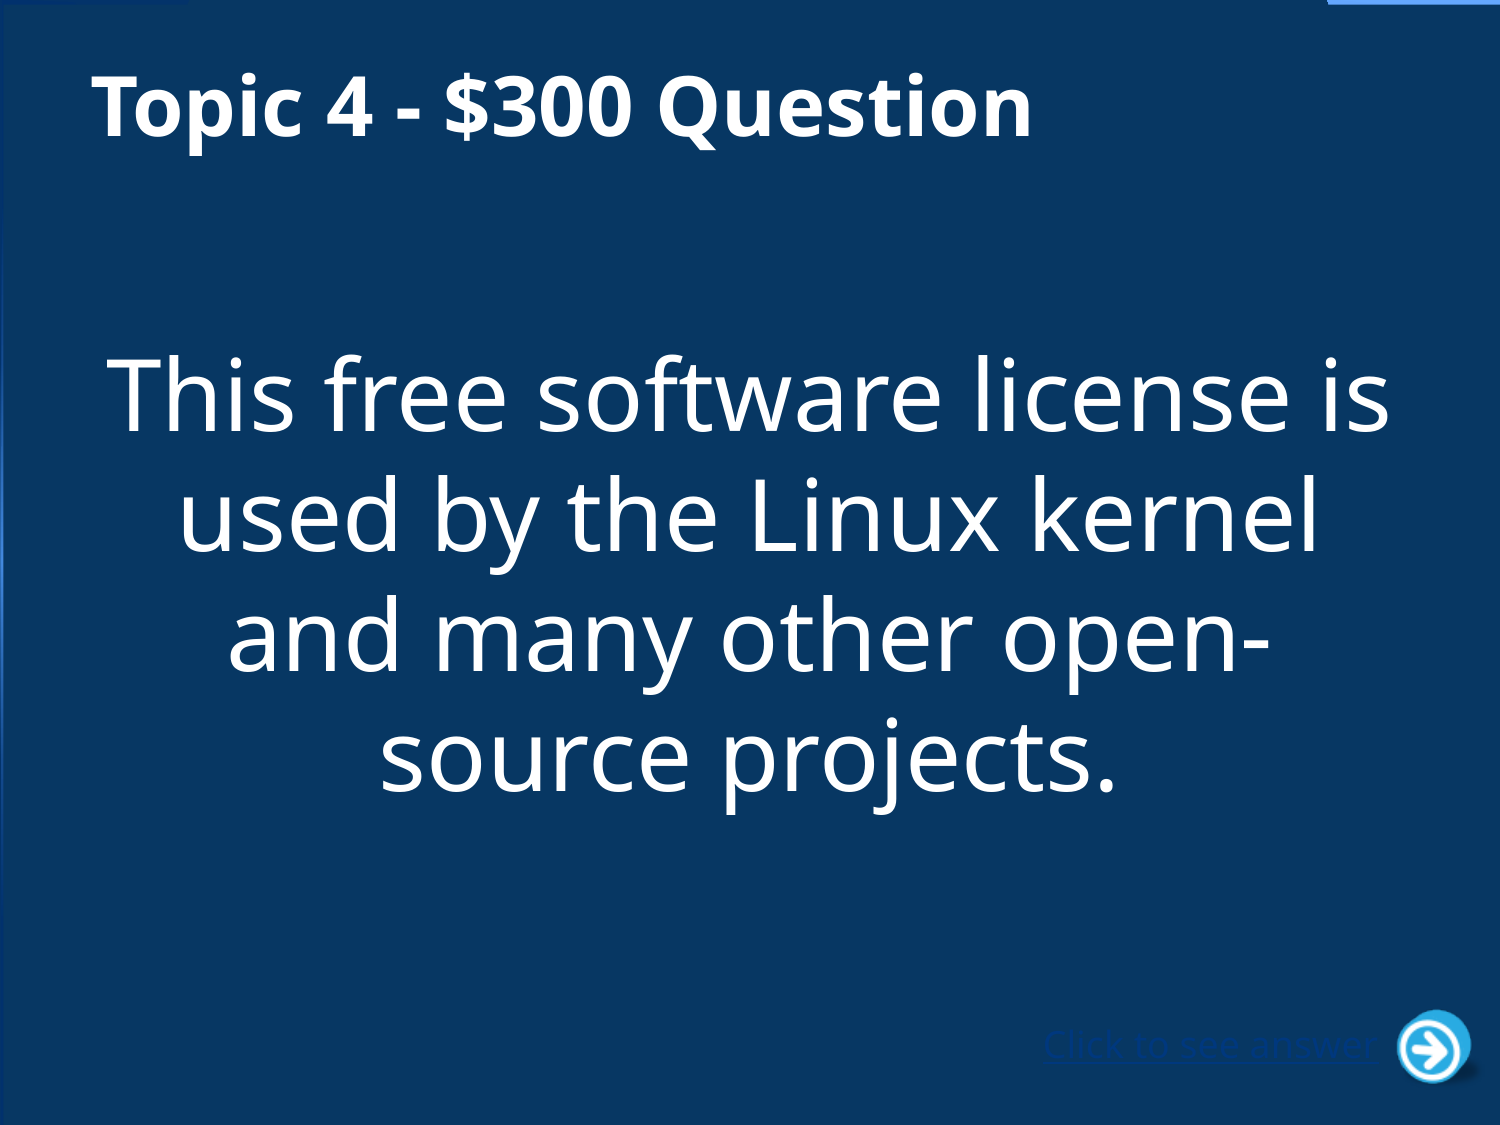

Topic 4 - $300 Question
# This free software license is used by the Linux kernel and many other open-source projects.
Click to see answer